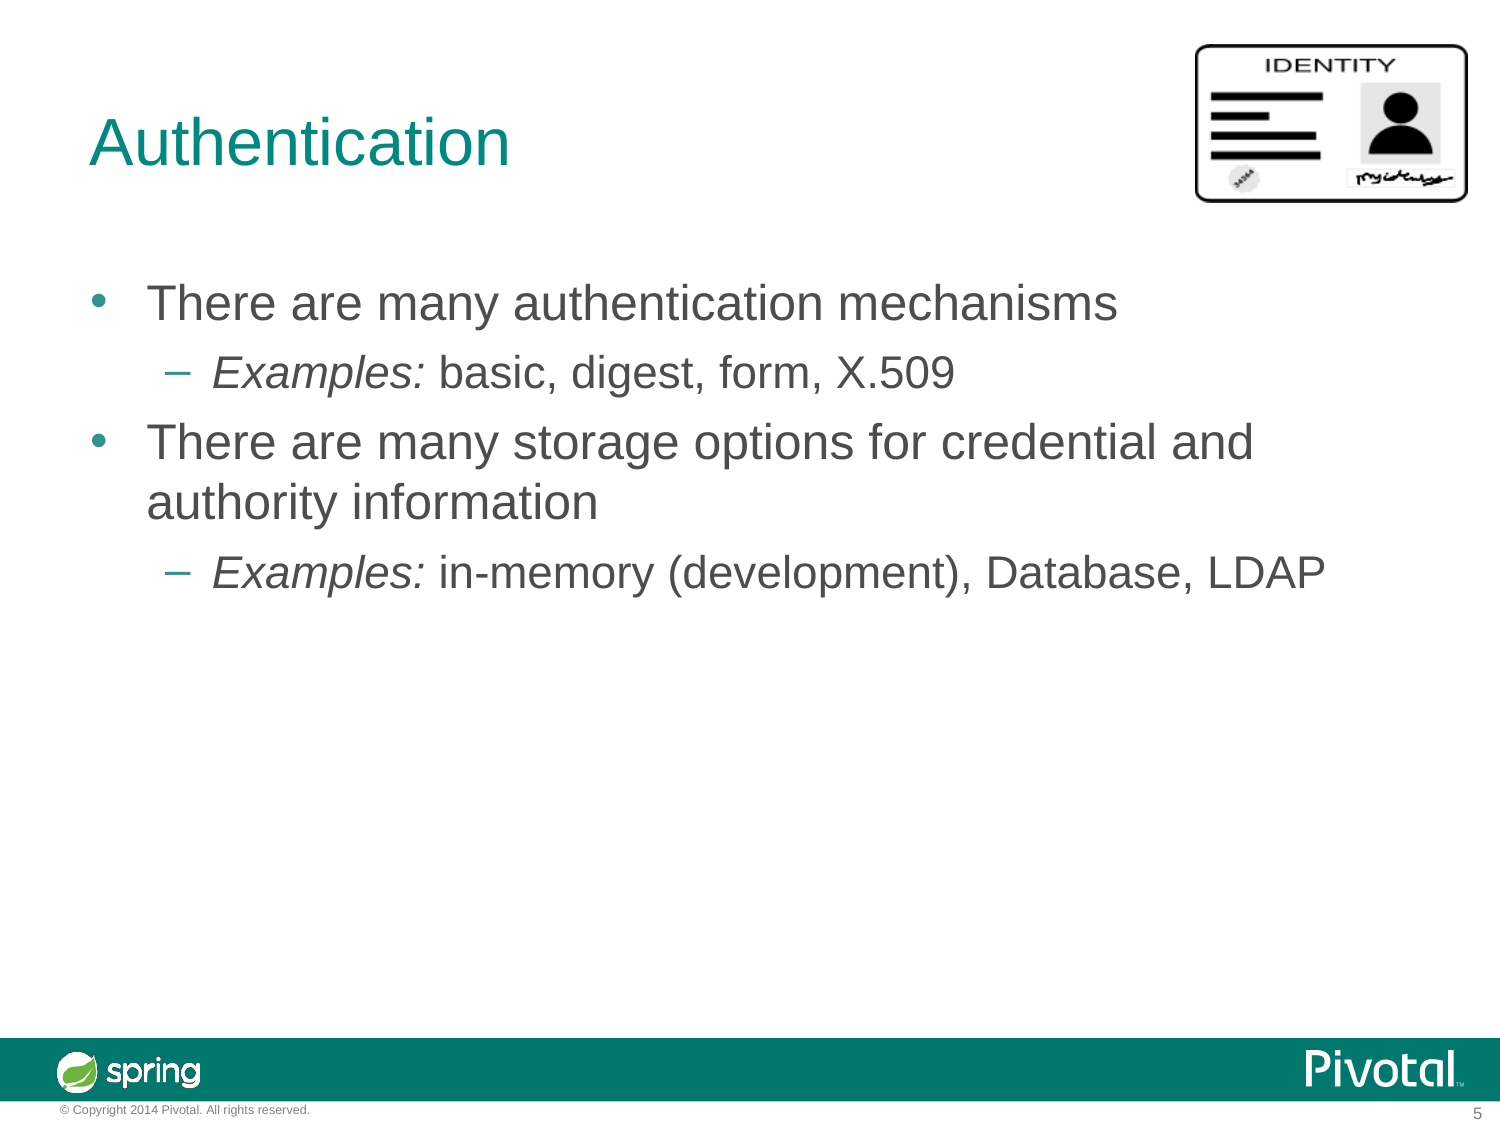

# Authentication
There are many authentication mechanisms
Examples: basic, digest, form, X.509
There are many storage options for credential and authority information
Examples: in-memory (development), Database, LDAP